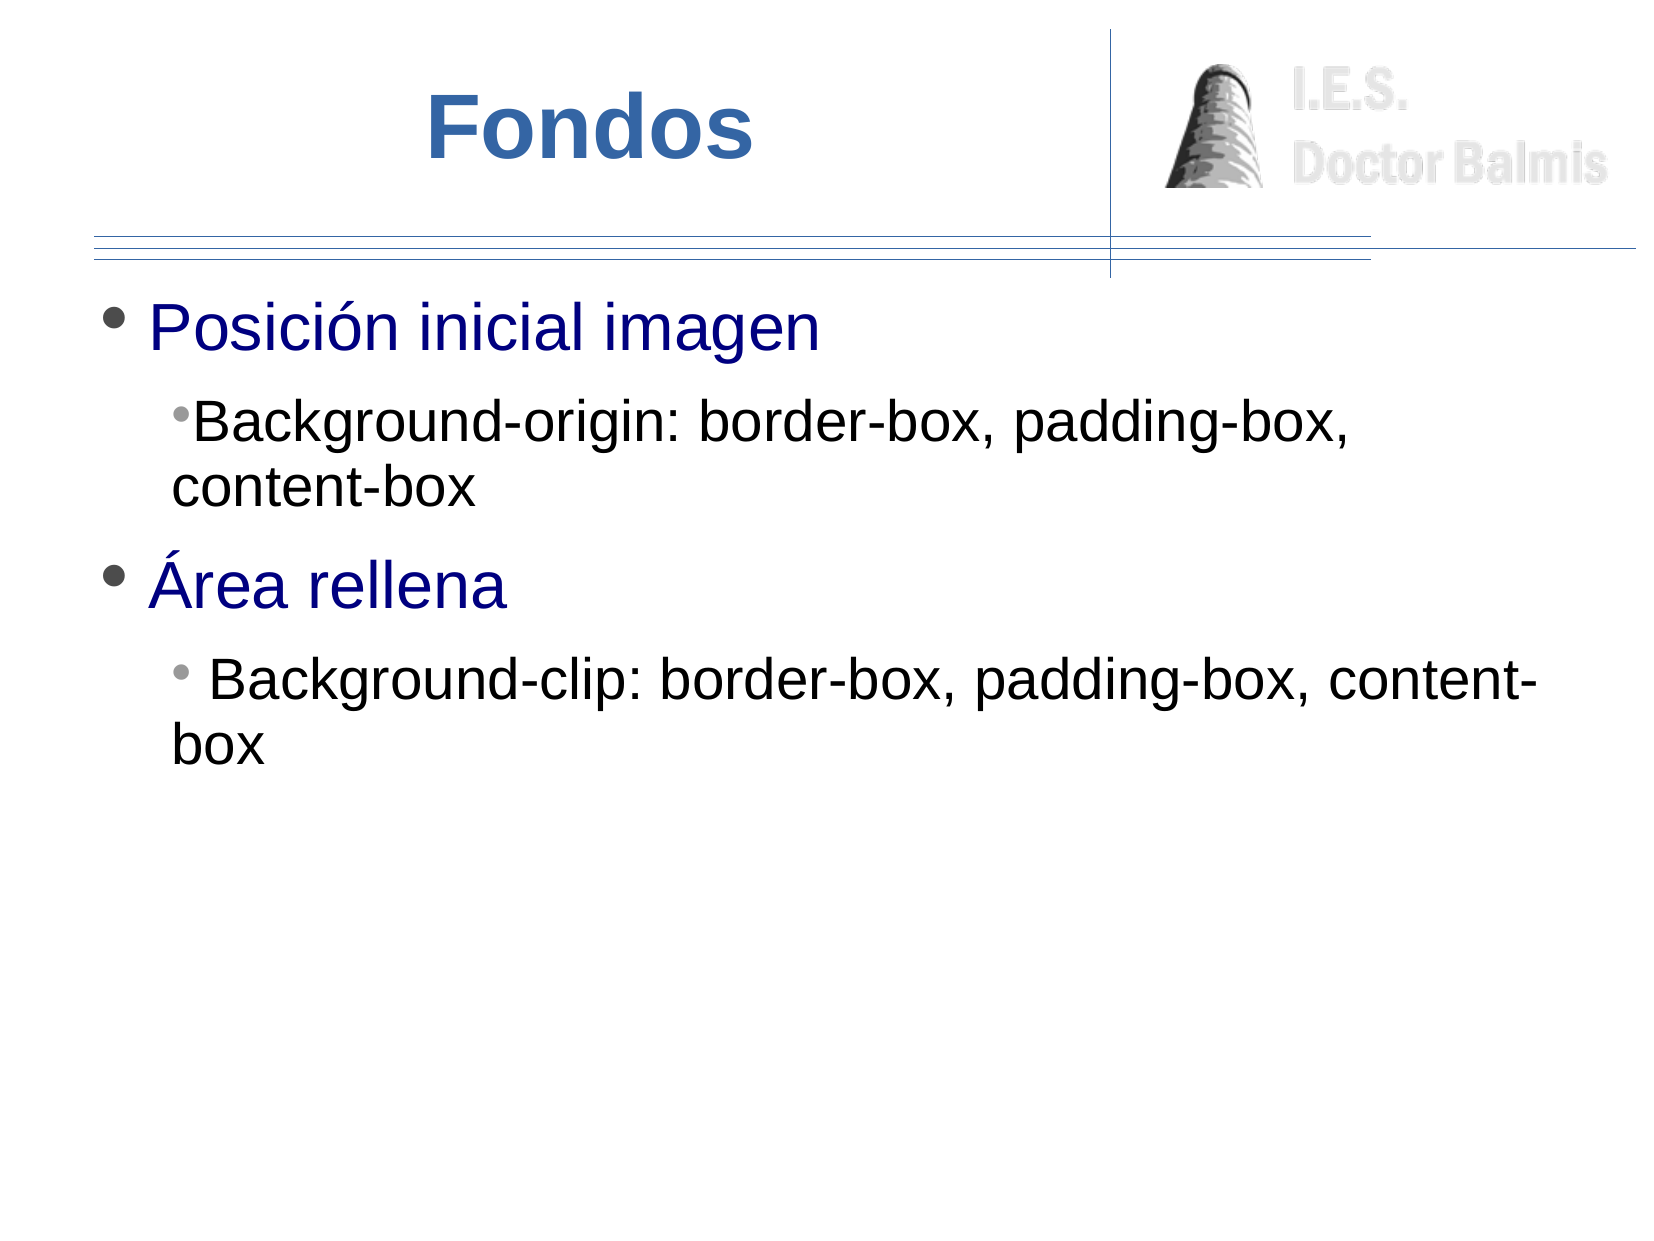

# Fondos
 Posición inicial imagen
Background-origin: border-box, padding-box, content-box
 Área rellena
 Background-clip: border-box, padding-box, content-box